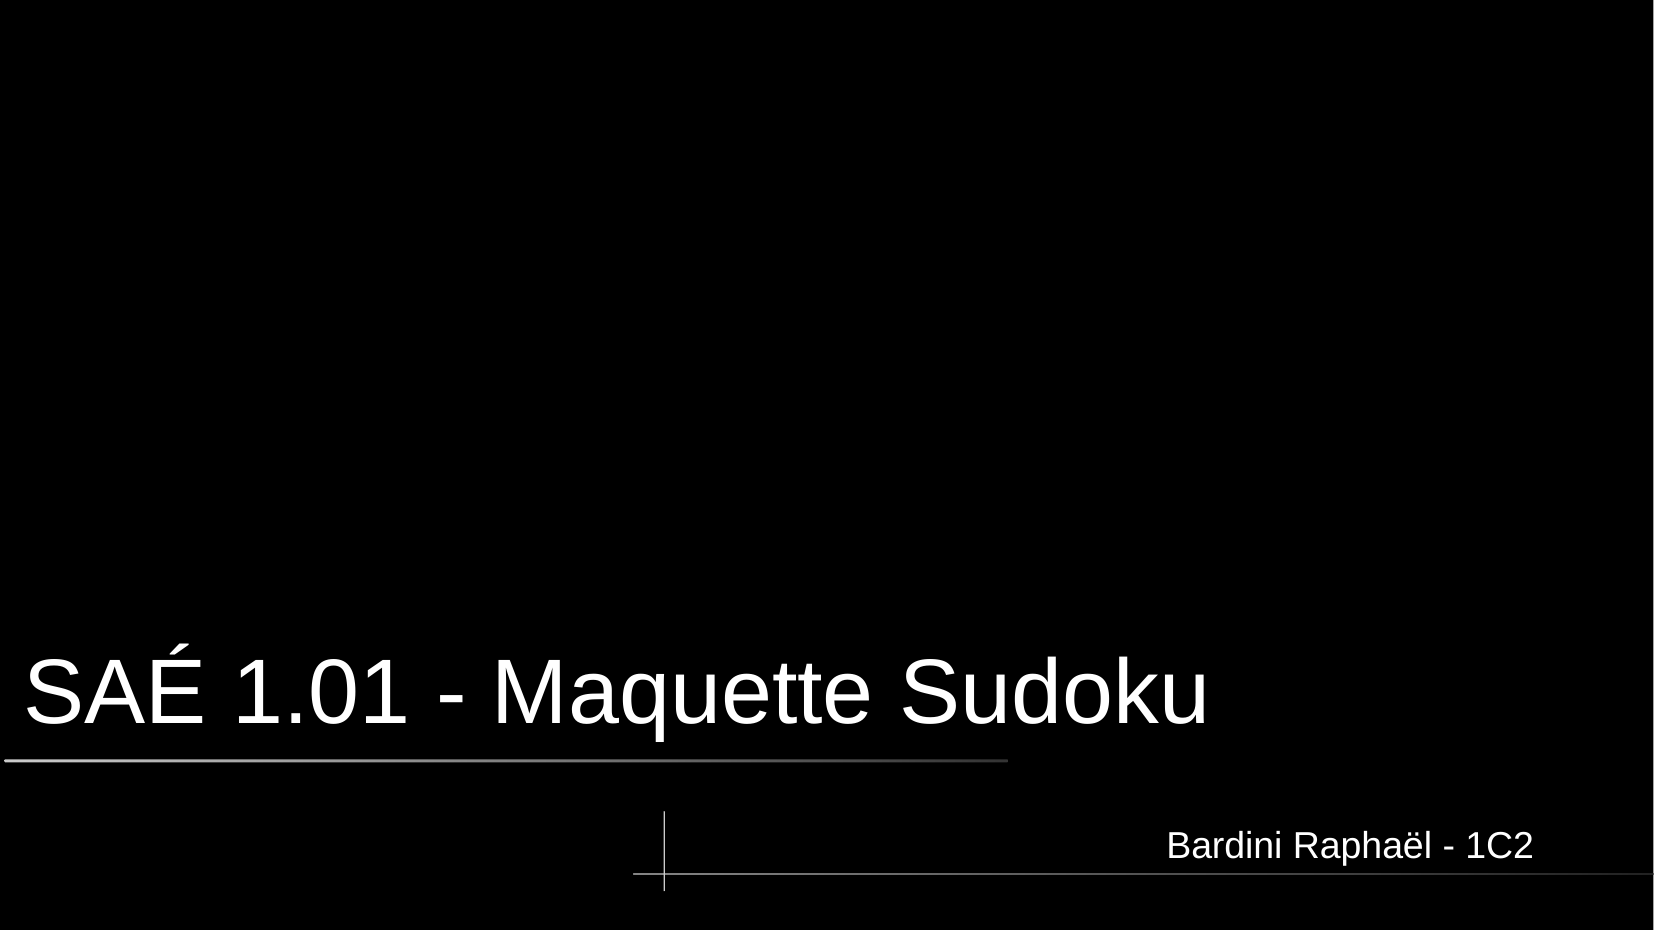

# SAÉ 1.01 - Maquette Sudoku
Bardini Raphaël - 1C2